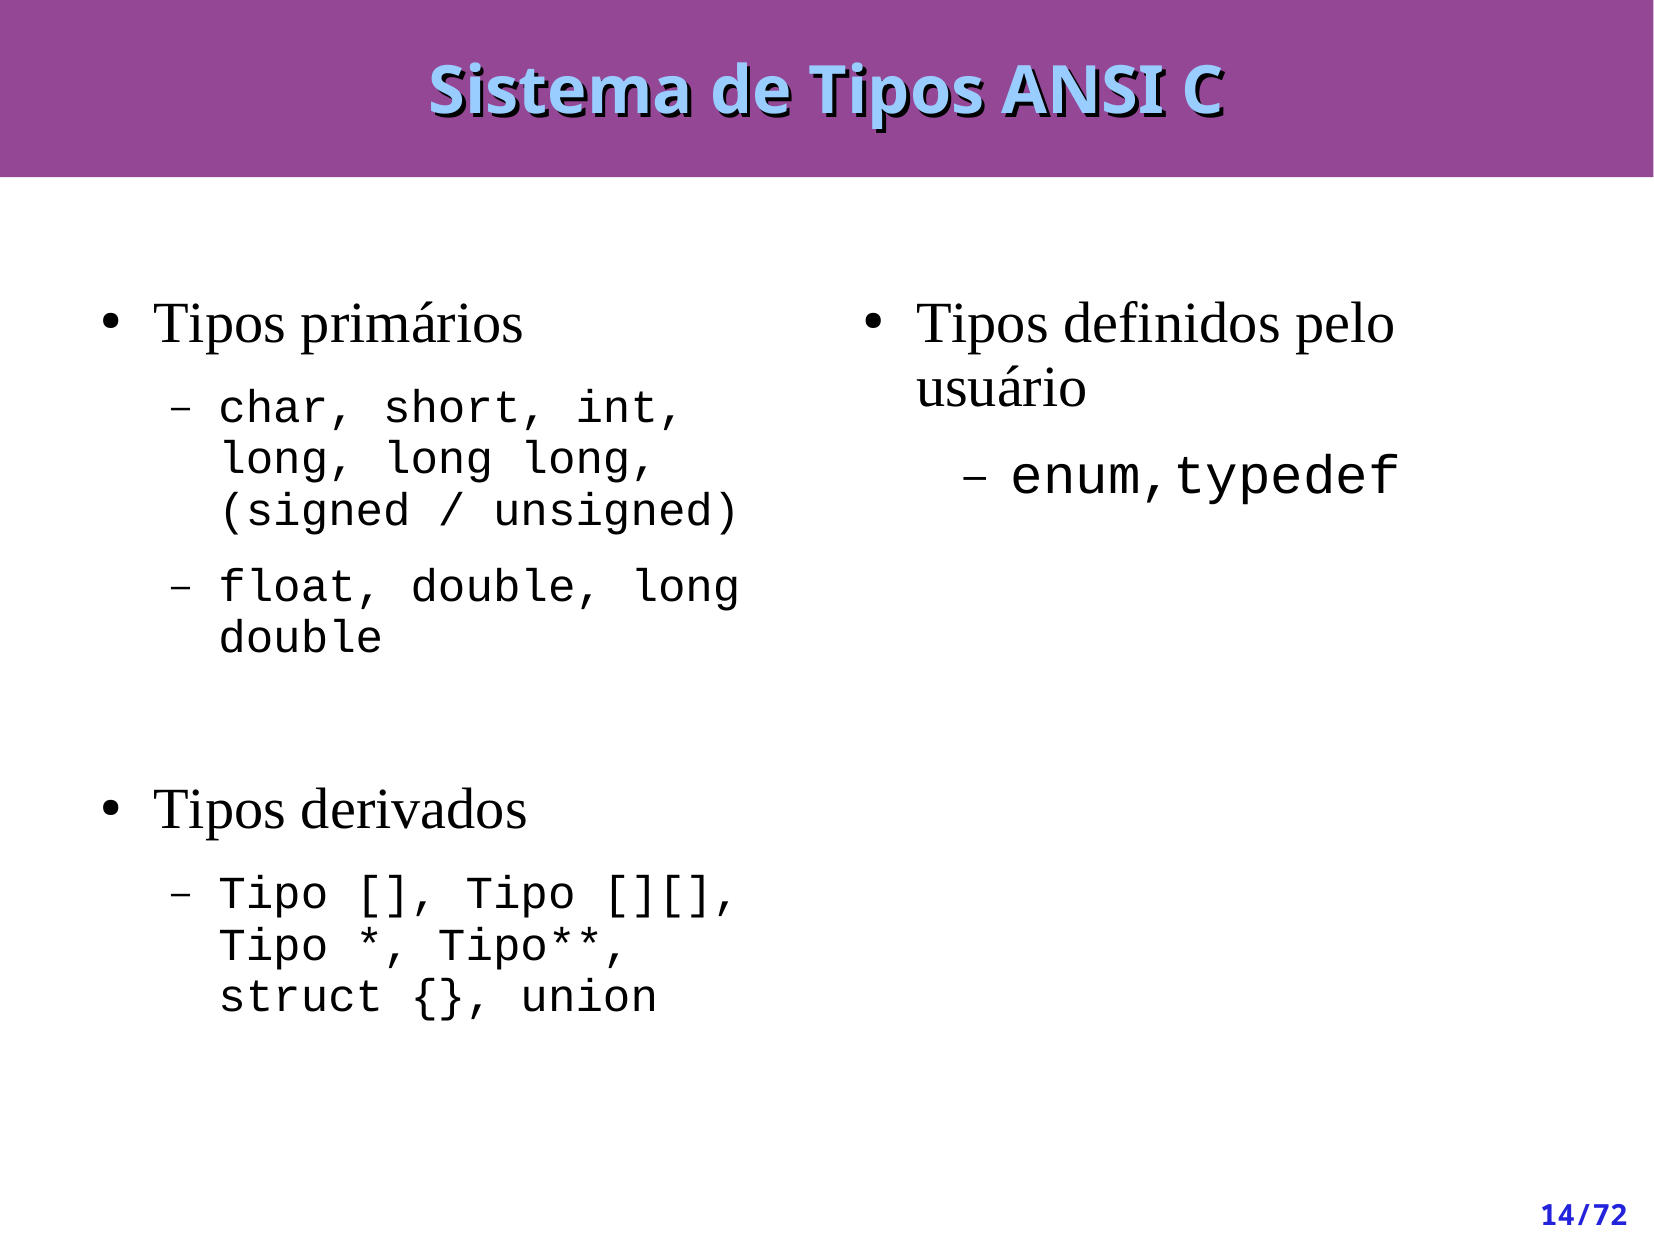

# Sistema de Tipos ANSI C
Tipos primários
char, short, int, long, long long, (signed / unsigned)
float, double, long double
Tipos derivados
Tipo [], Tipo [][], Tipo *, Tipo**, struct {}, union
Tipos definidos pelo usuário
enum,typedef
14